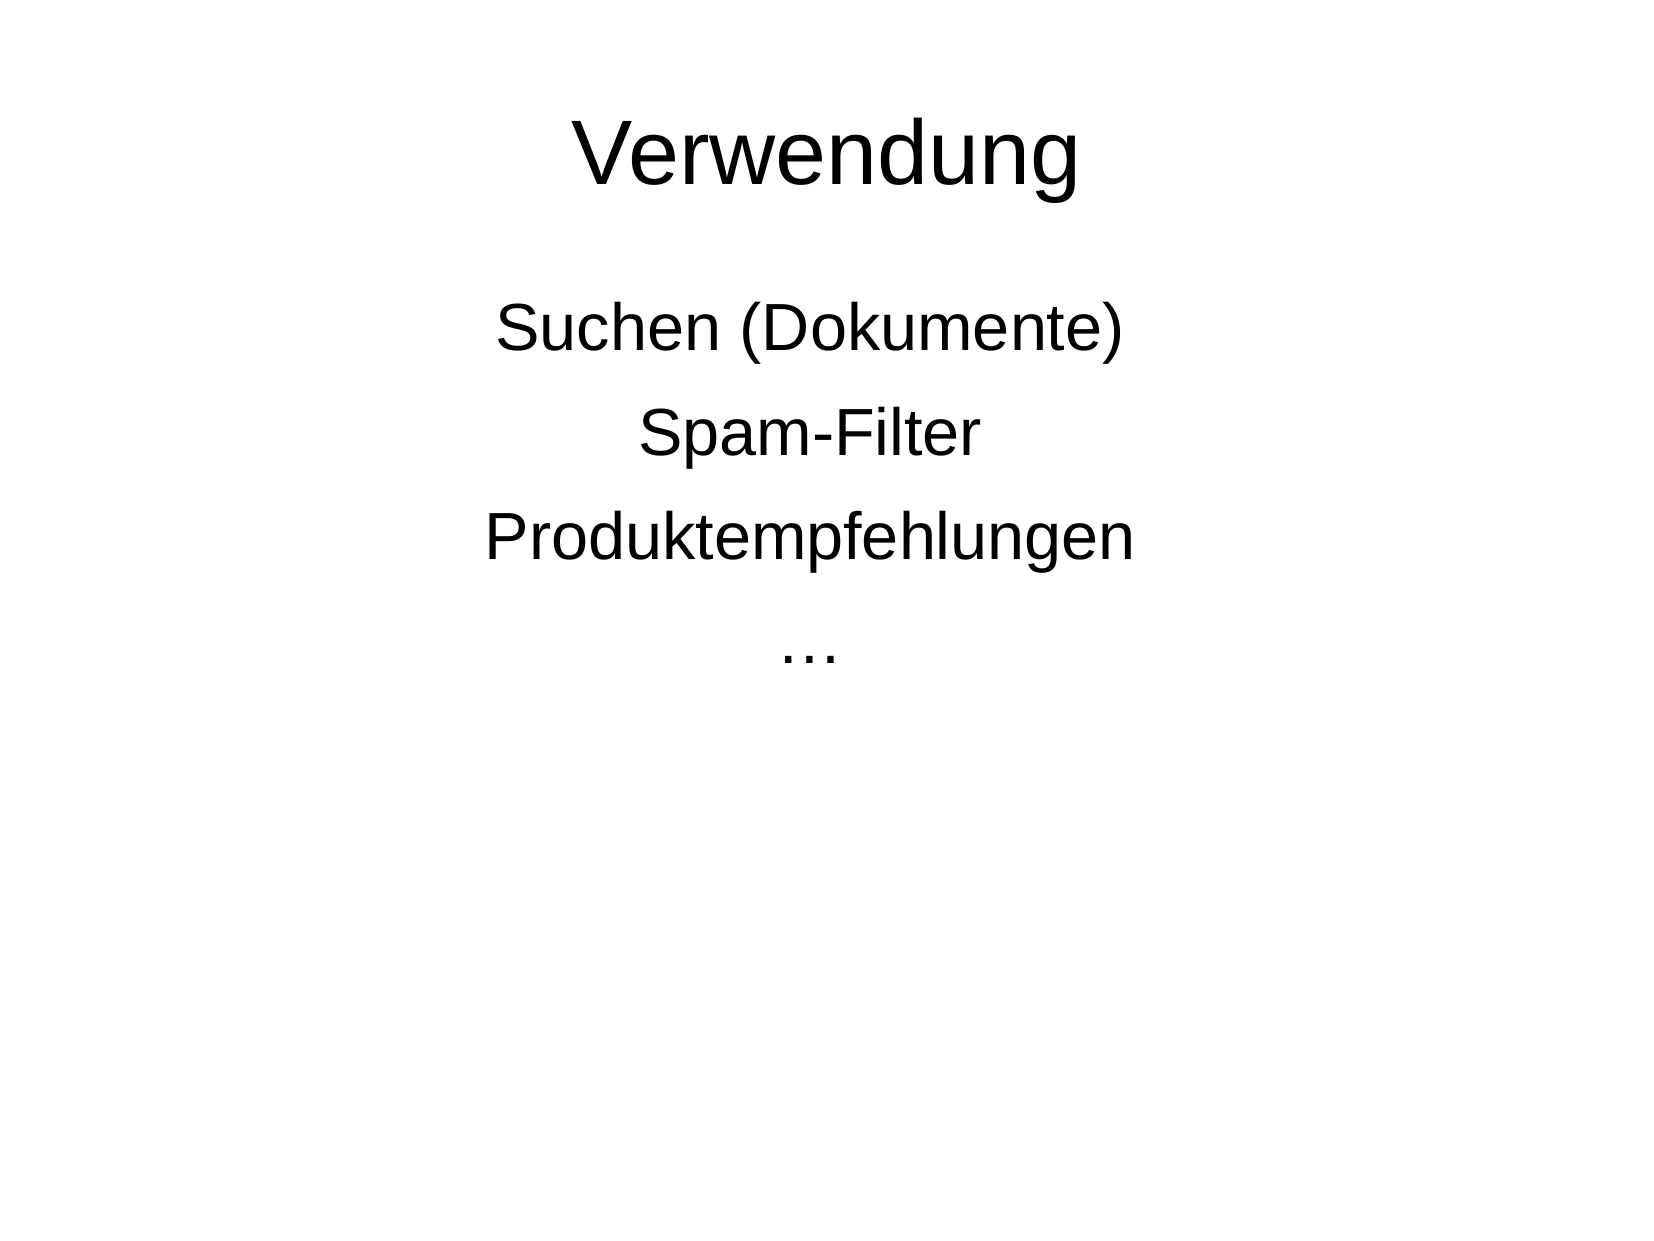

# Verwendung
Suchen (Dokumente)
Spam-Filter
Produktempfehlungen
…